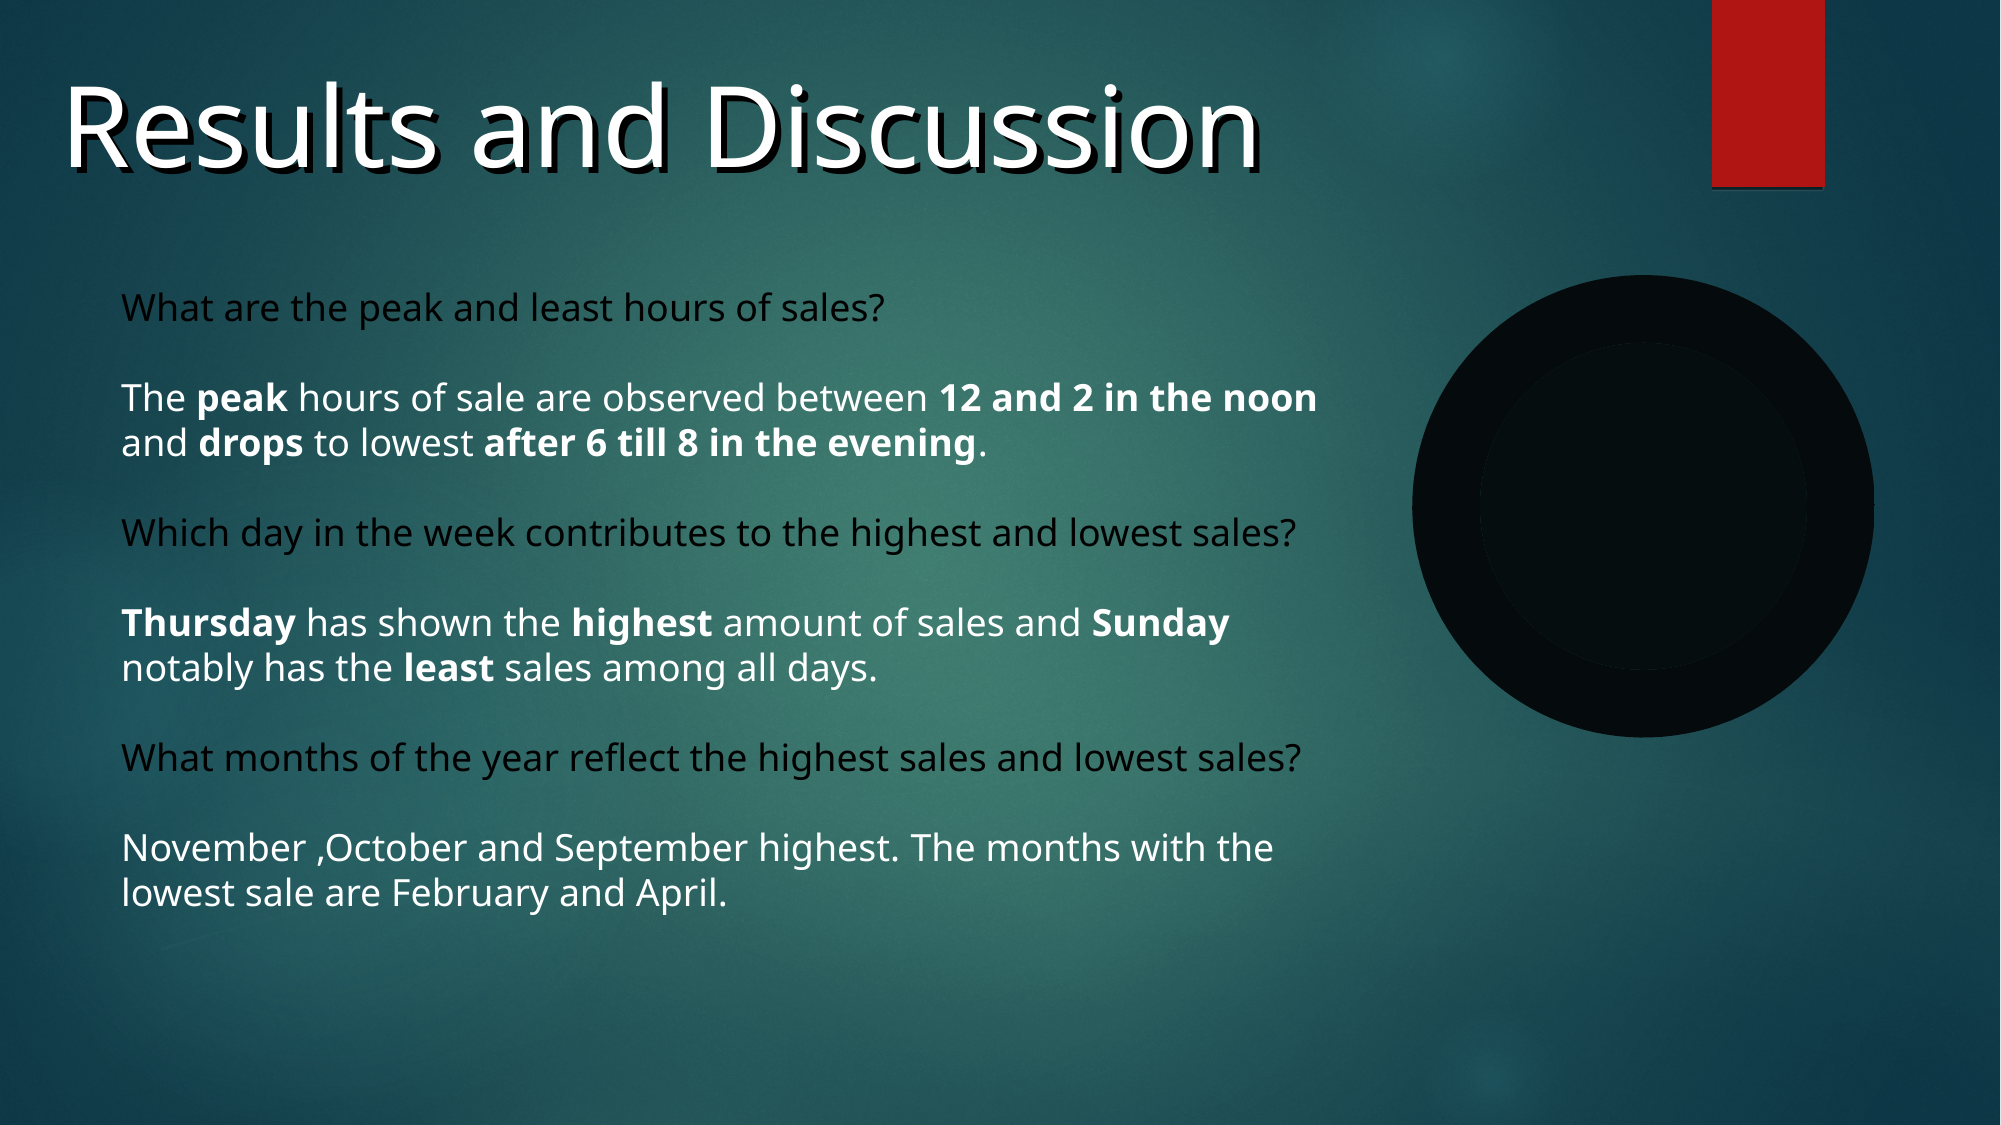

Results and Discussion
What are the peak and least hours of sales?
The peak hours of sale are observed between 12 and 2 in the noon and drops to lowest after 6 till 8 in the evening.
Which day in the week contributes to the highest and lowest sales?
Thursday has shown the highest amount of sales and Sunday notably has the least sales among all days.
What months of the year reflect the highest sales and lowest sales?
November ,October and September highest. The months with the lowest sale are February and April.